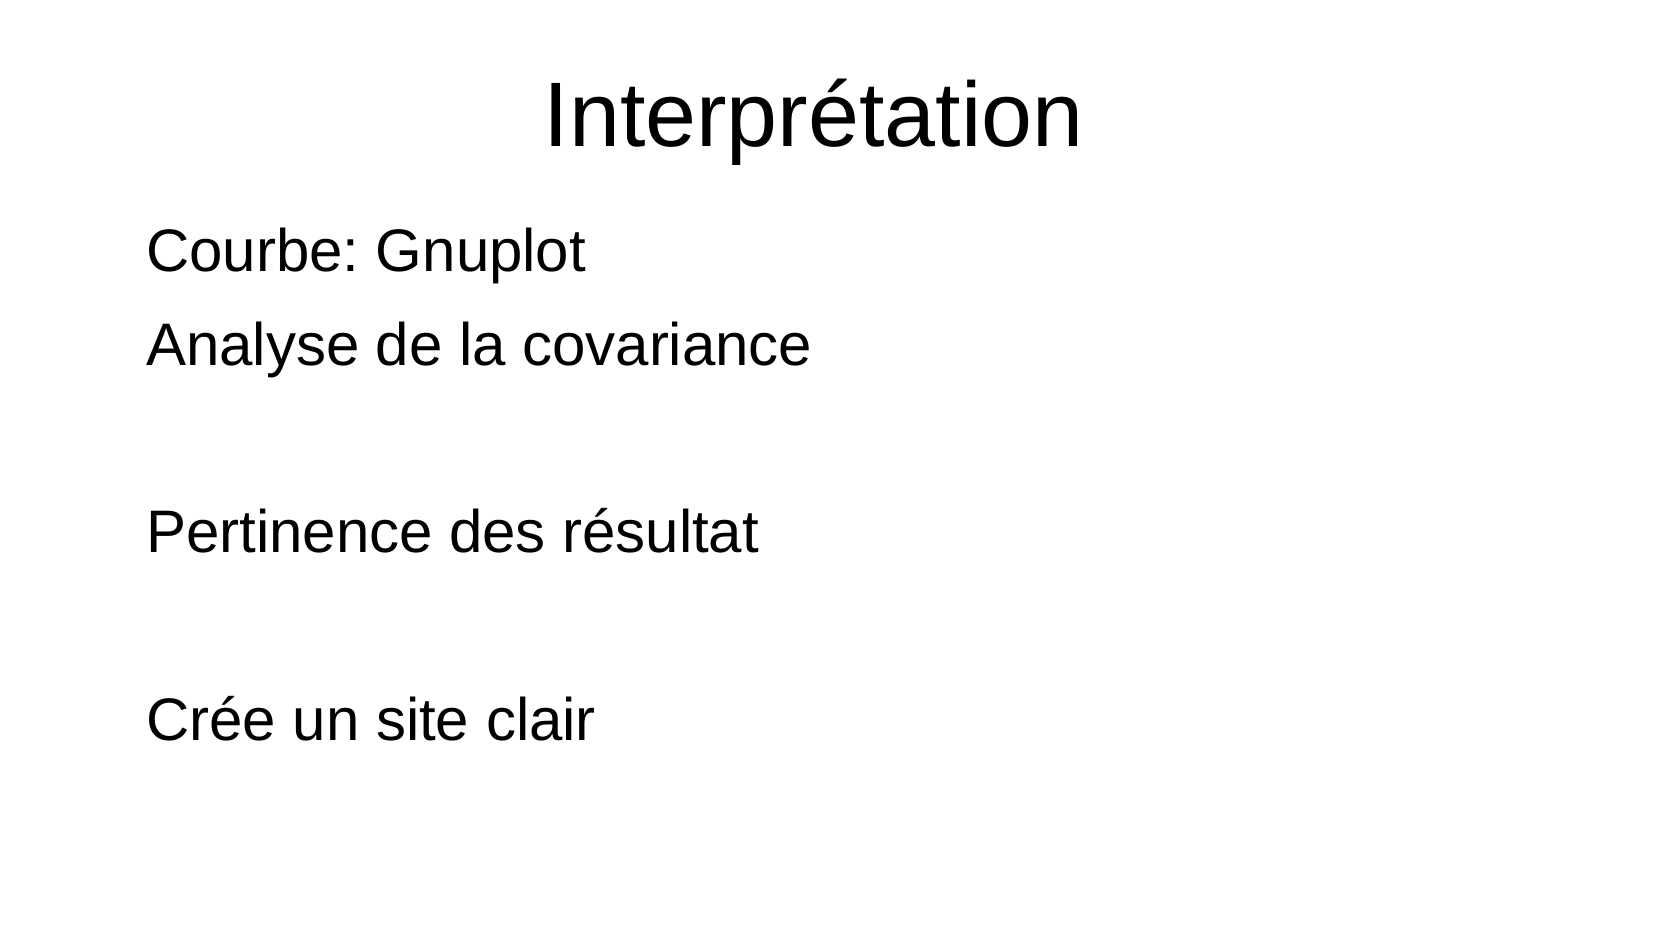

# Interprétation
Courbe: Gnuplot
Analyse de la covariance
Pertinence des résultat
Crée un site clair